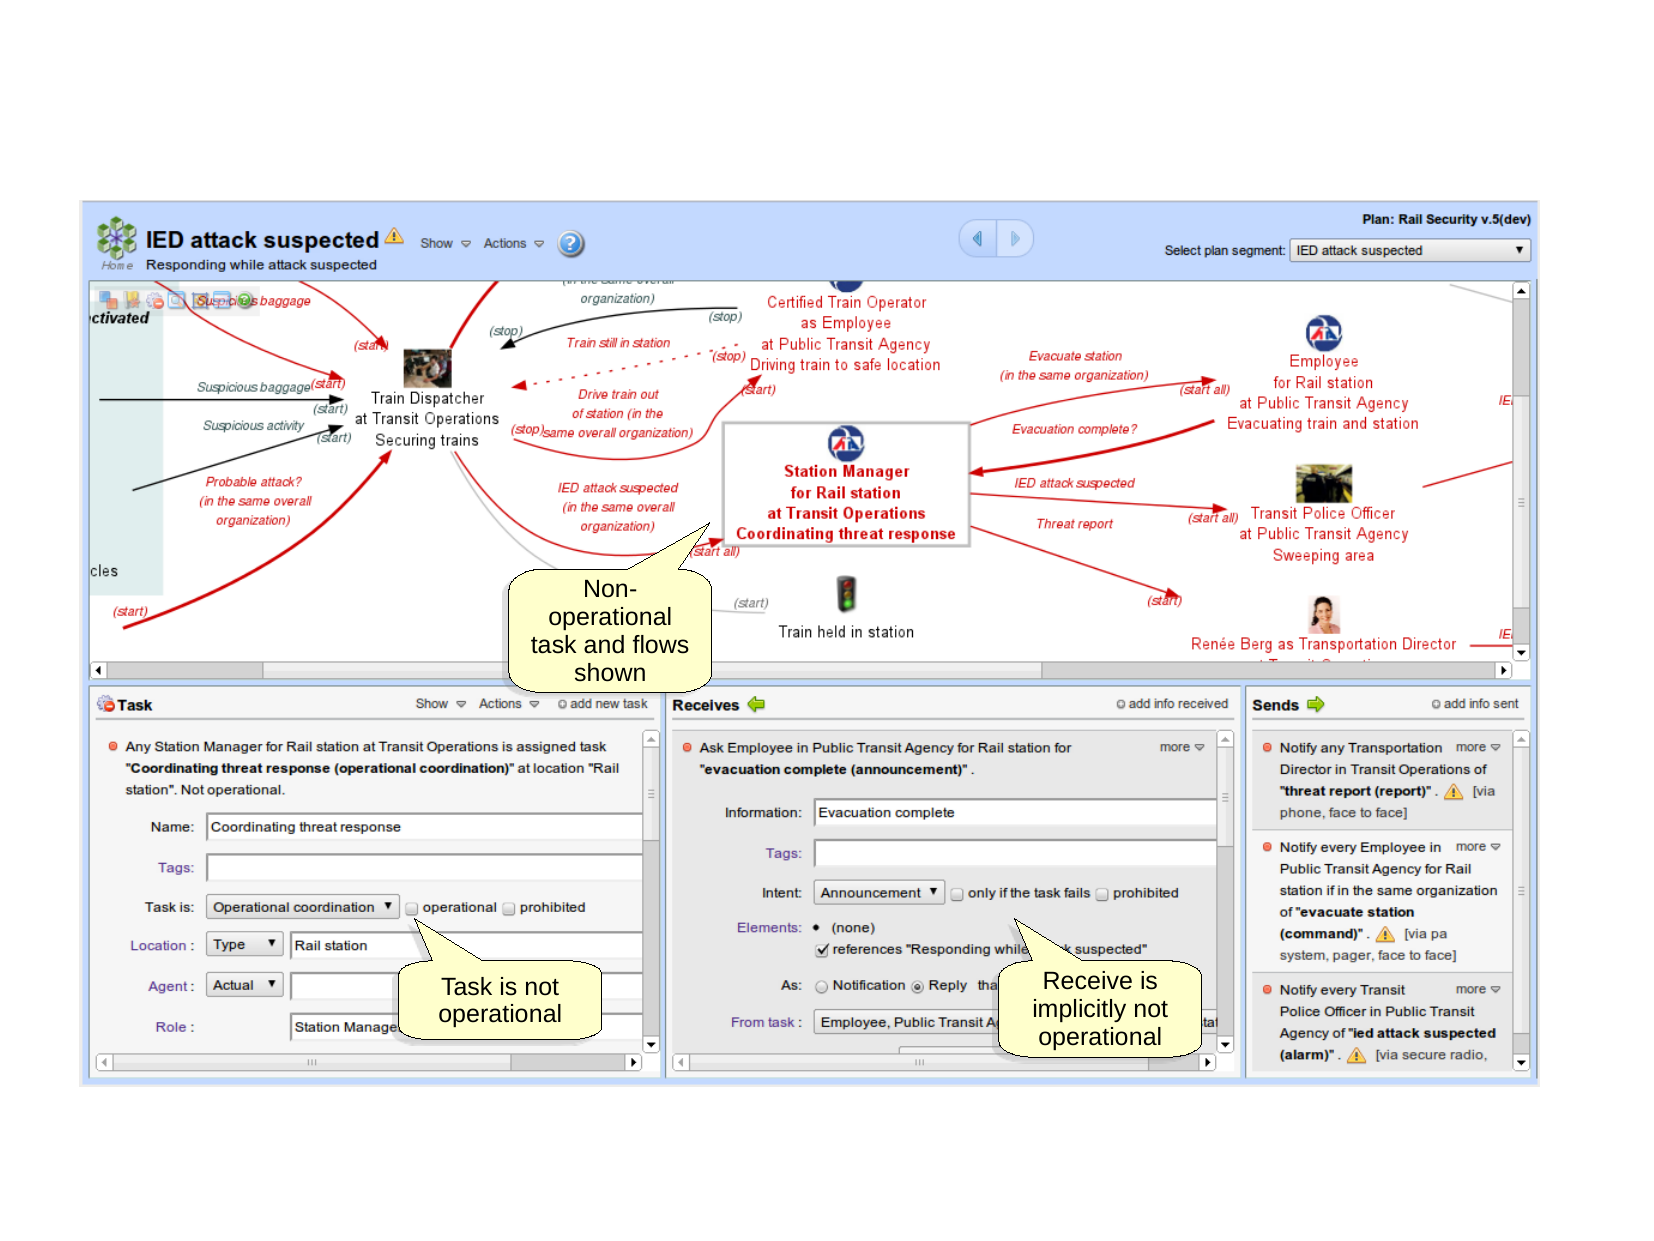

Non-operational task and flows shown
Task is not operational
Receive is implicitly not operational